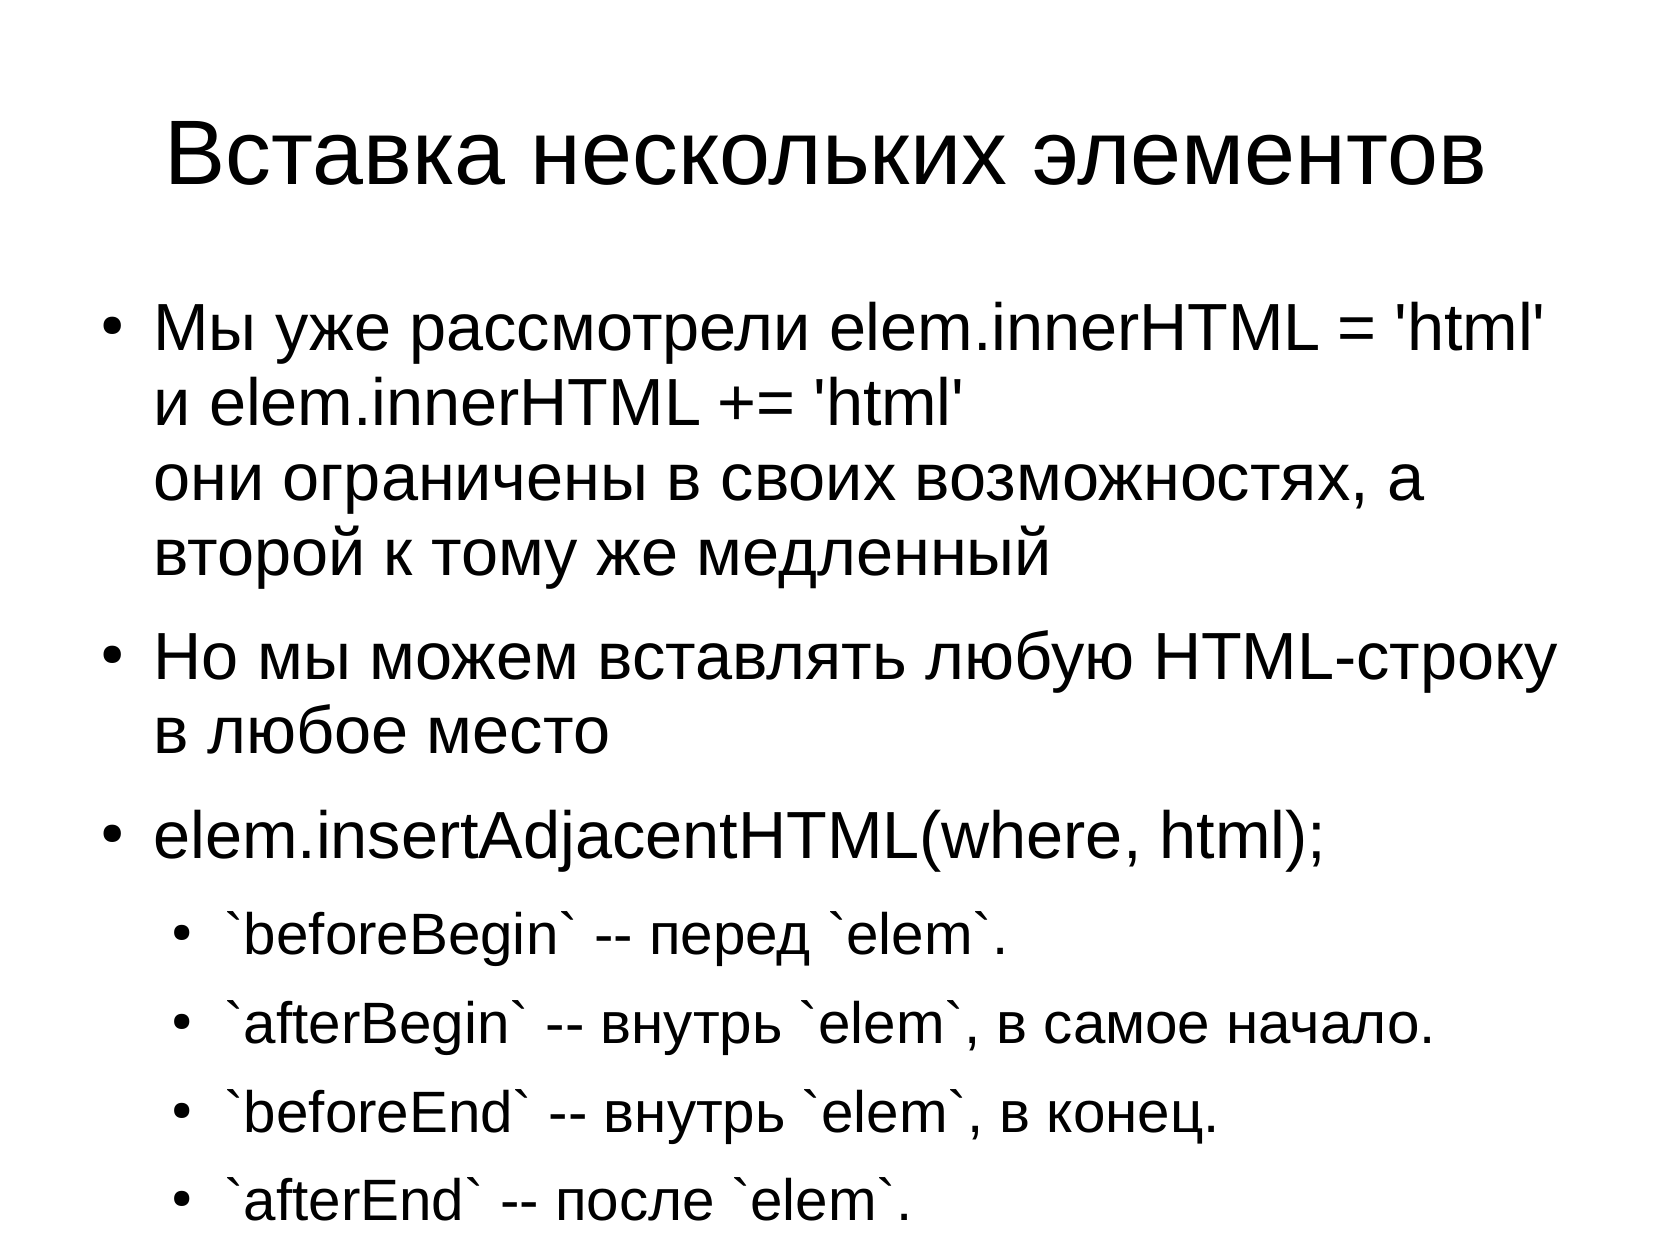

# Вставка нескольких элементов
Мы уже рассмотрели elem.innerHTML = 'html' и elem.innerHTML += 'html'
они ограничены в своих возможностях, а второй к тому же медленный
Но мы можем вставлять любую HTML-строку в любое место
elem.insertAdjacentHTML(where, html);
`beforeBegin` -- перед `elem`.
`afterBegin` -- внутрь `elem`, в самое начало.
`beforeEnd` -- внутрь `elem`, в конец.
`afterEnd` -- после `elem`.